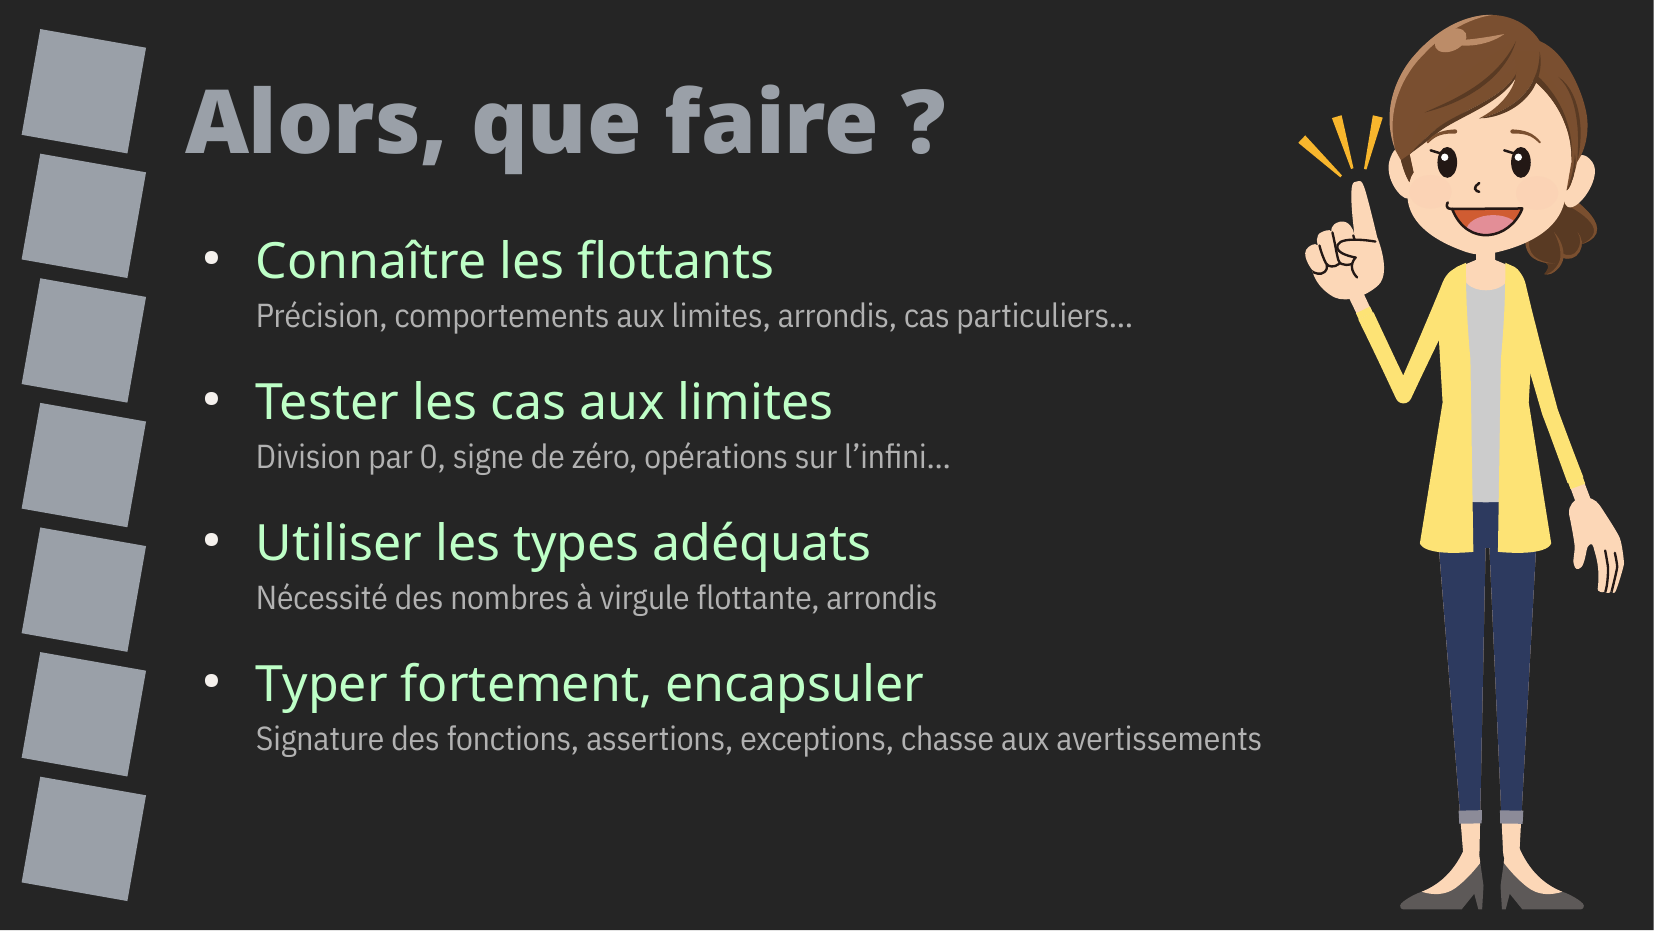

# Alors, que faire ?
Connaître les flottants
Précision, comportements aux limites, arrondis, cas particuliers…
Tester les cas aux limites
Division par 0, signe de zéro, opérations sur l’infini…
Utiliser les types adéquats
Nécessité des nombres à virgule flottante, arrondis
Typer fortement, encapsuler
Signature des fonctions, assertions, exceptions, chasse aux avertissements